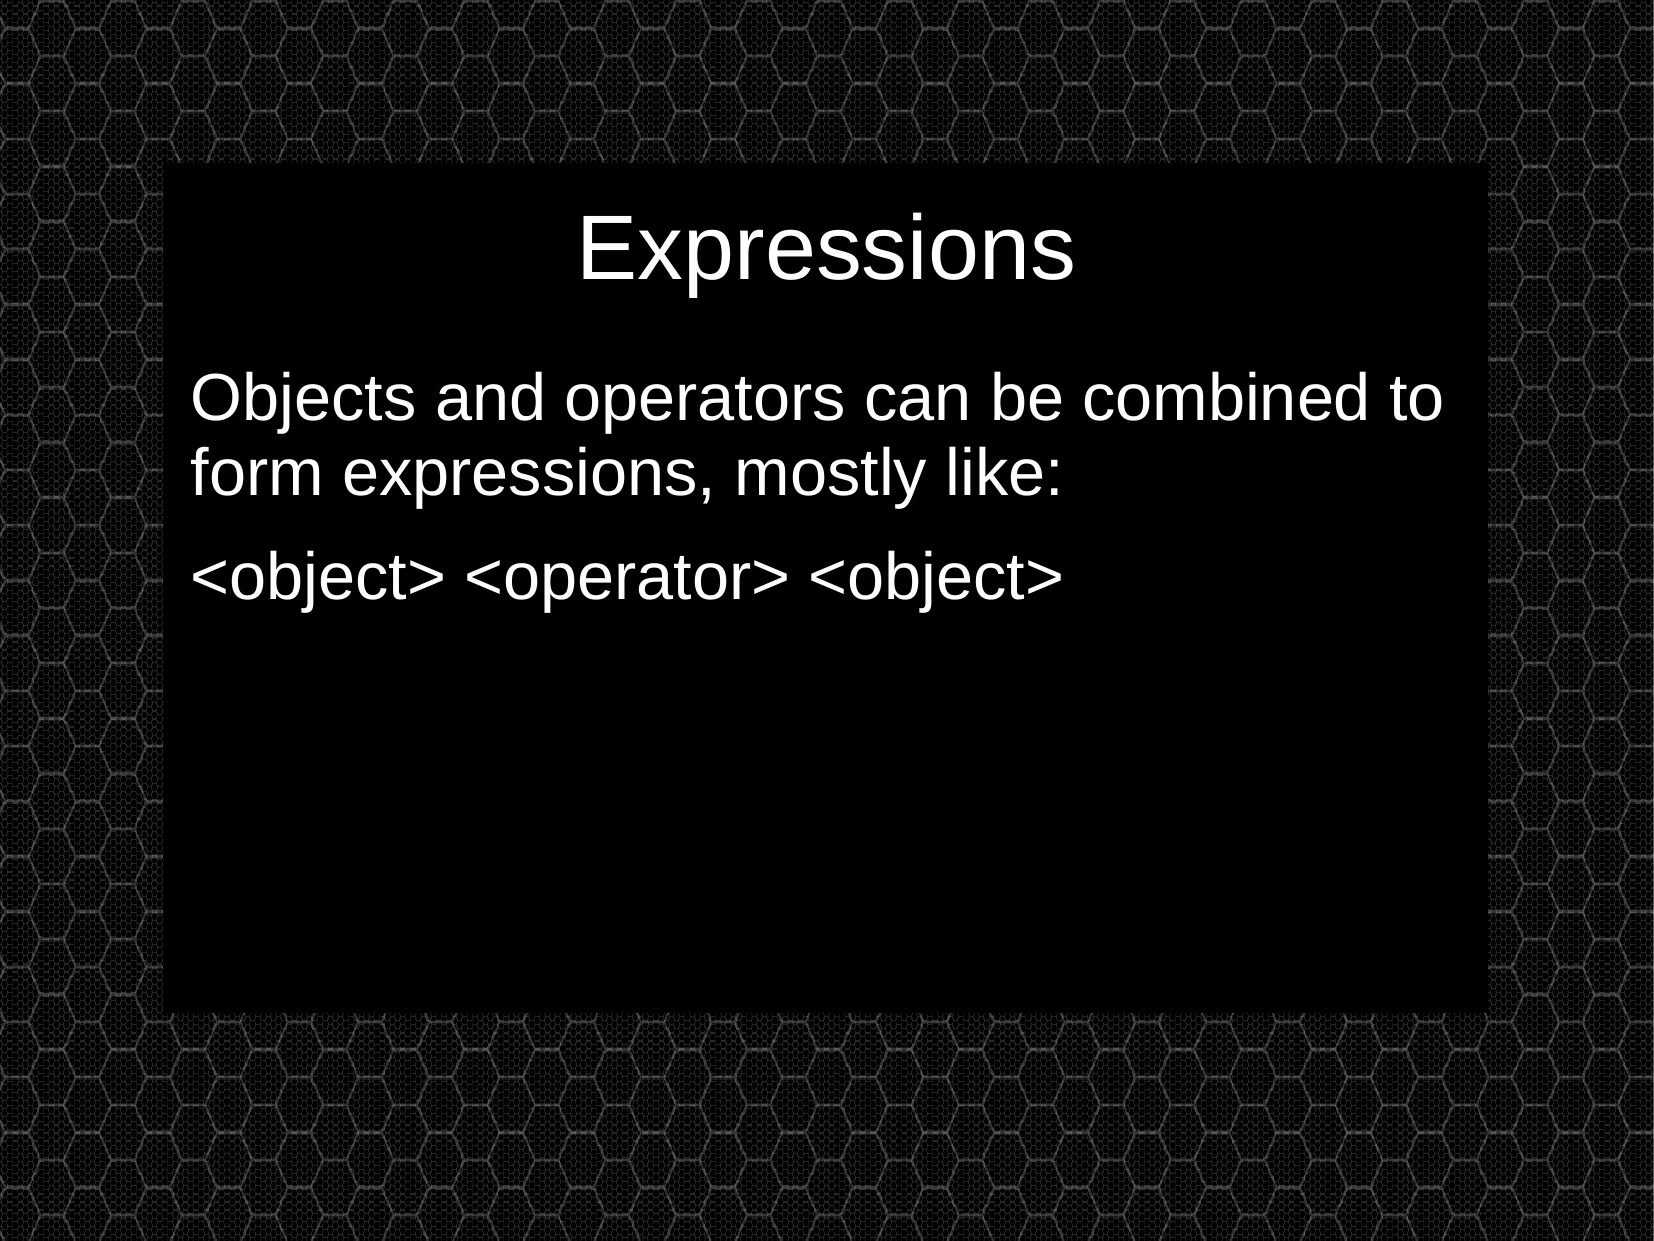

# Expressions
Objects and operators can be combined to form expressions, mostly like:
<object> <operator> <object>